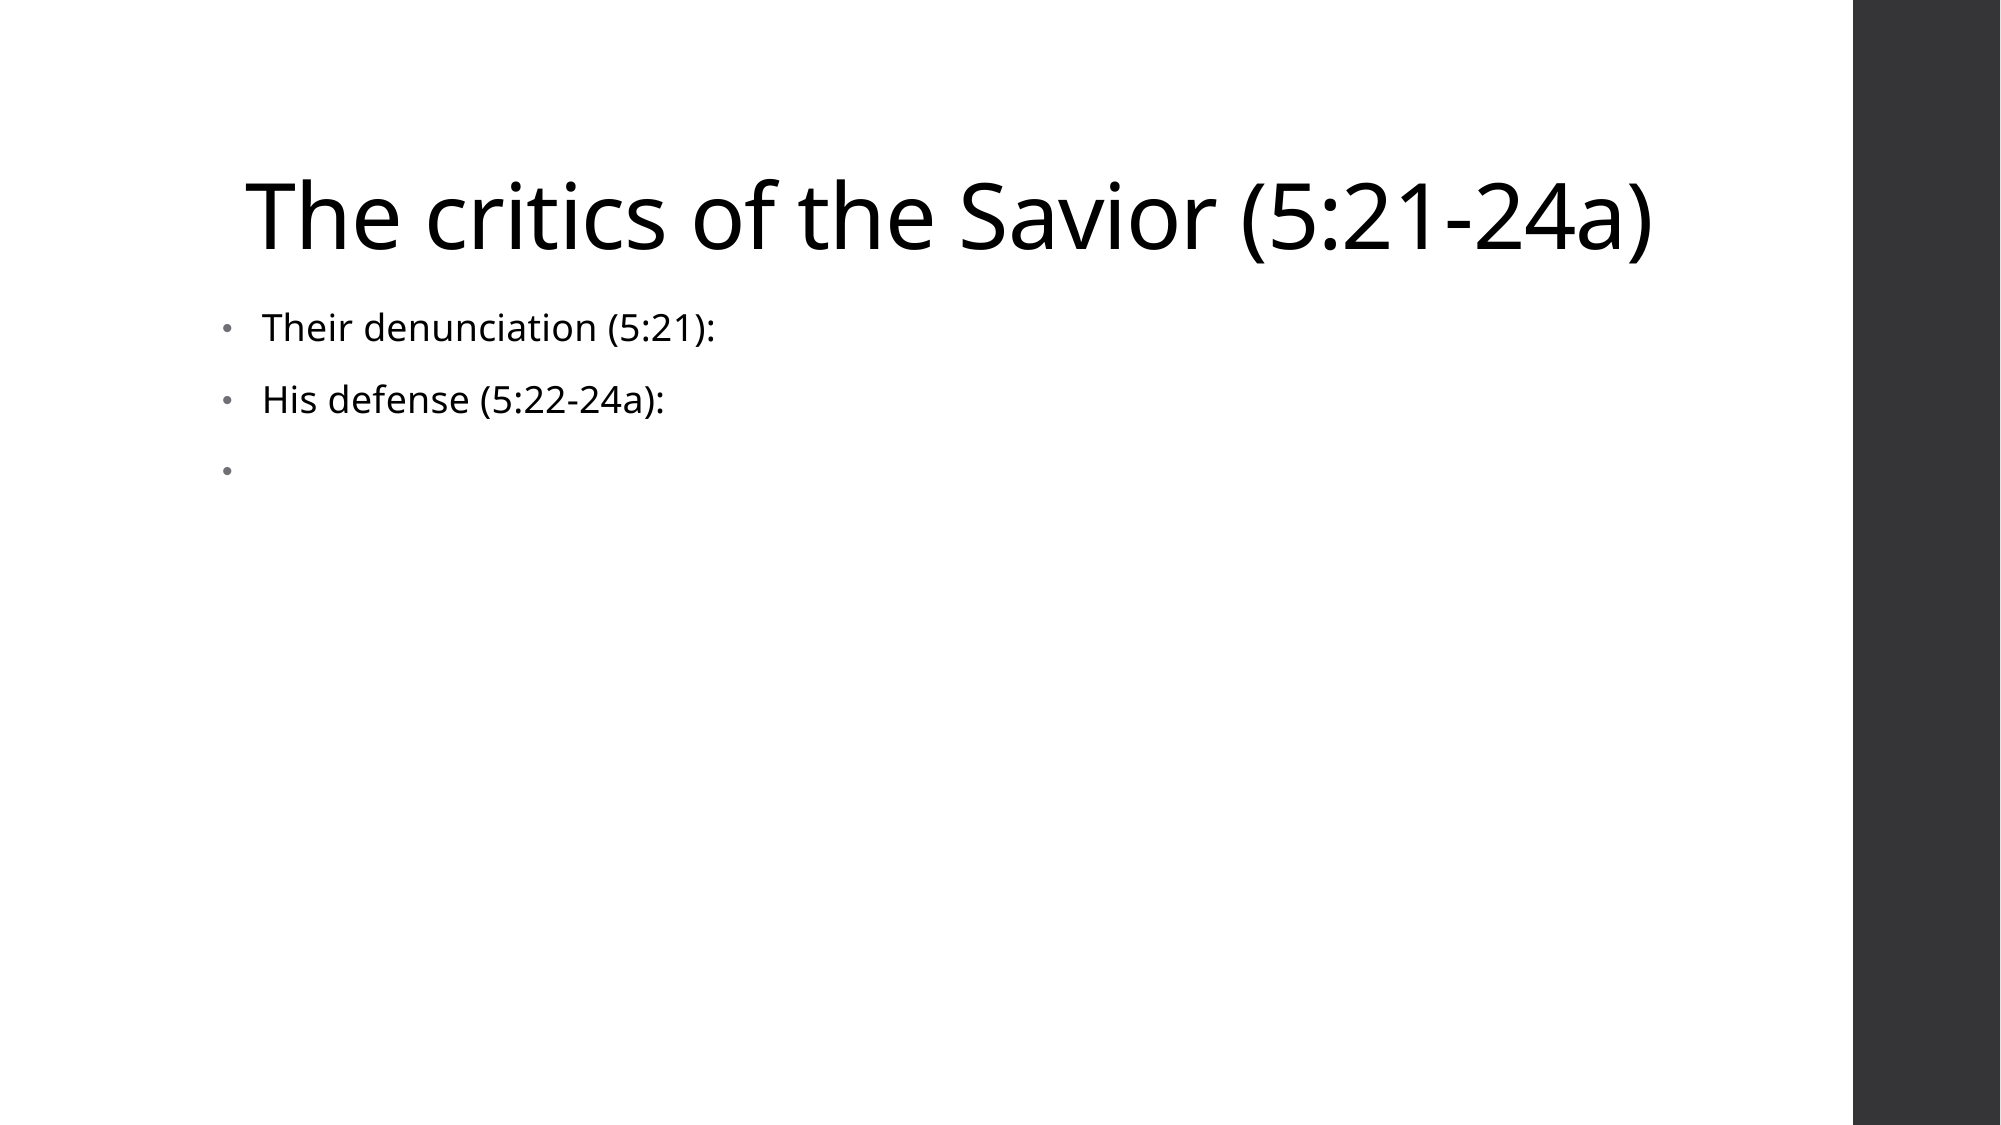

# The critics of the Savior (5:21-24a)
 Their denunciation (5:21):
 His defense (5:22-24a):